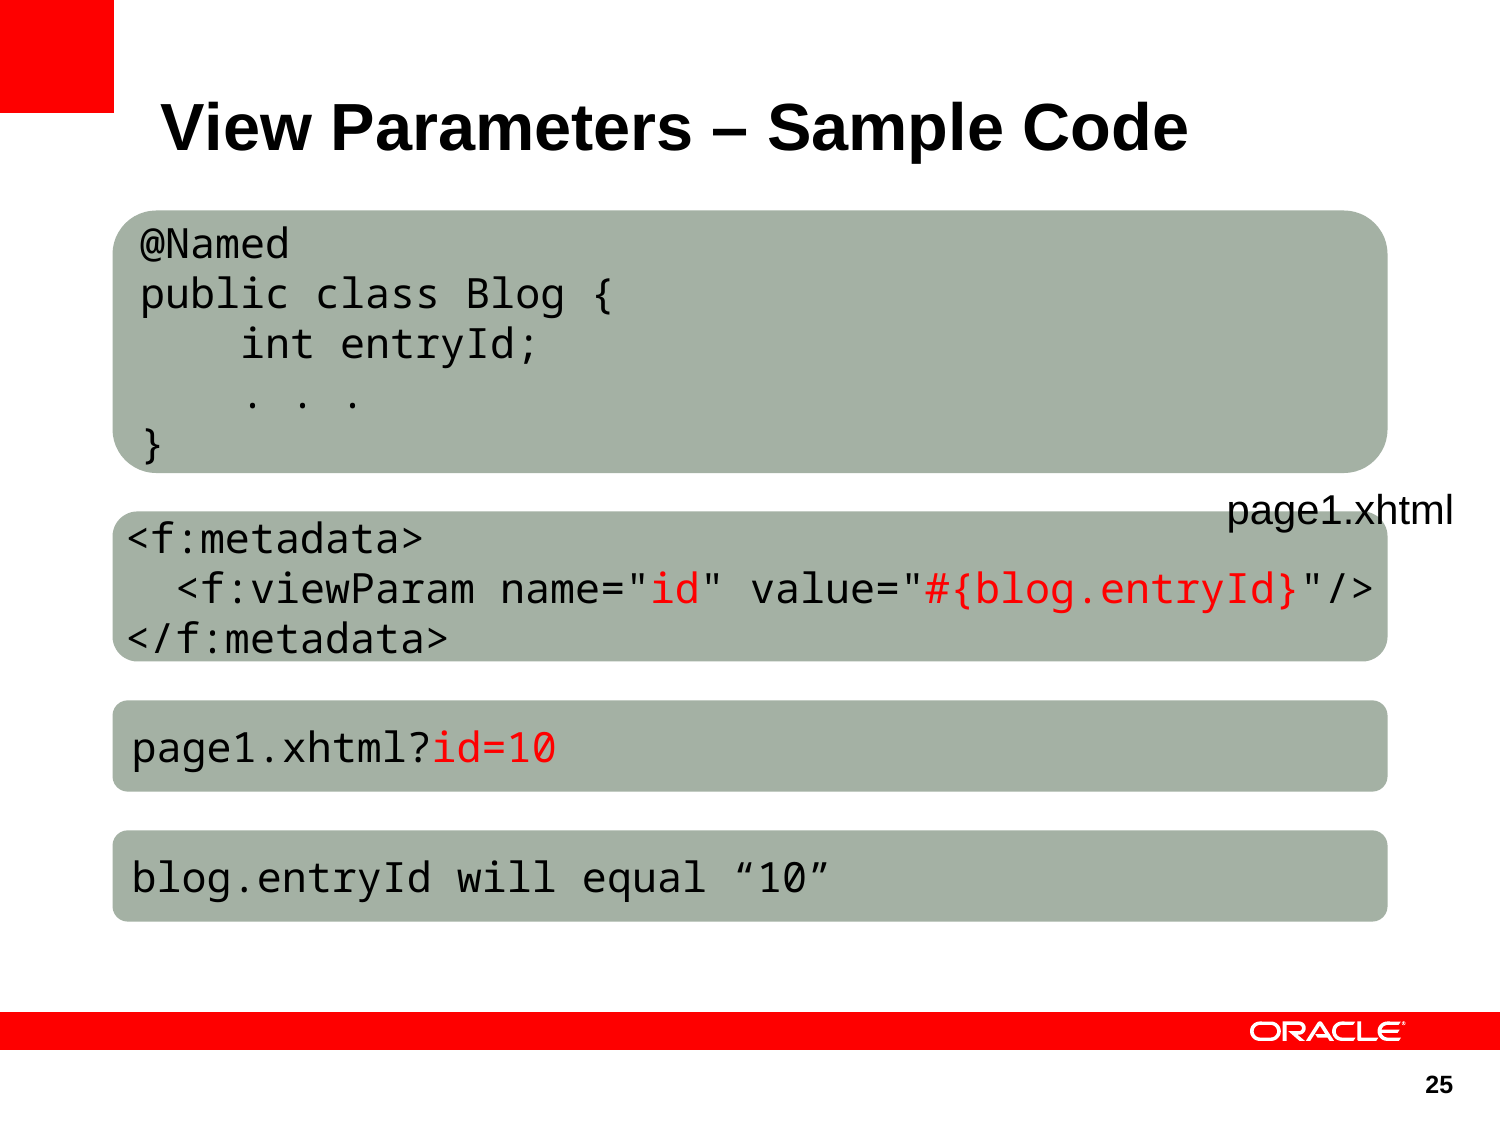

# View Parameters – Sample Code
@Named
public class Blog {
 int entryId;
 . . .
}
page1.xhtml
<f:metadata>
 <f:viewParam name="id" value="#{blog.entryId}"/>
</f:metadata>
page1.xhtml?id=10
blog.entryId will equal “10”